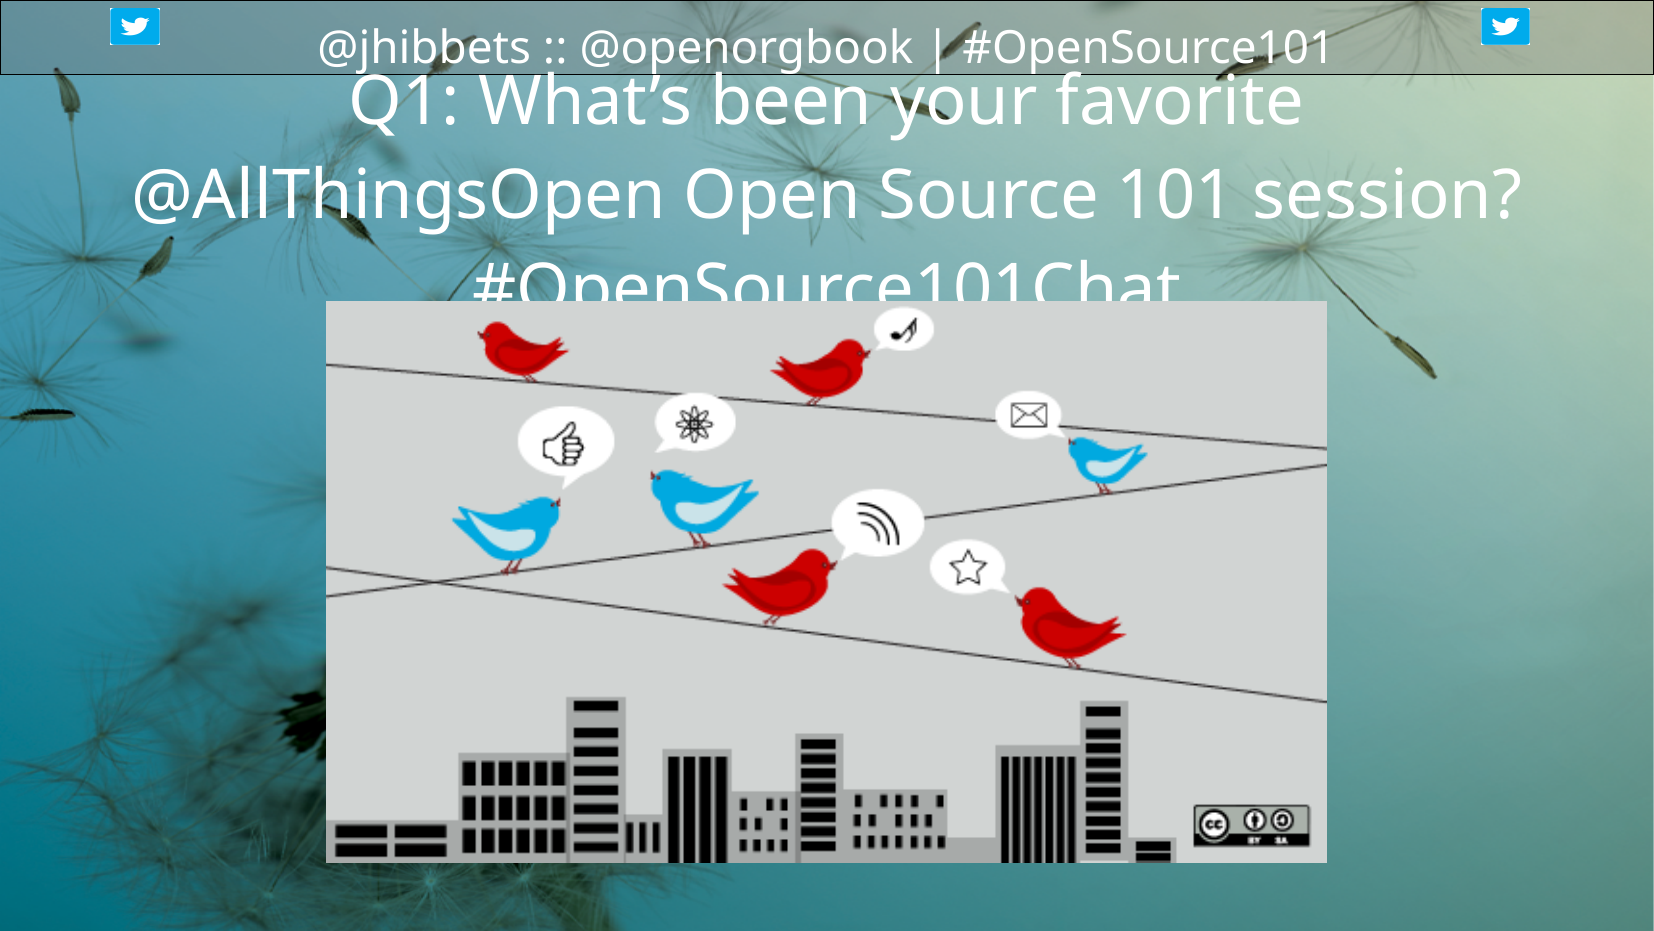

# Q1: What’s been your favorite @AllThingsOpen Open Source 101 session? #OpenSource101Chat